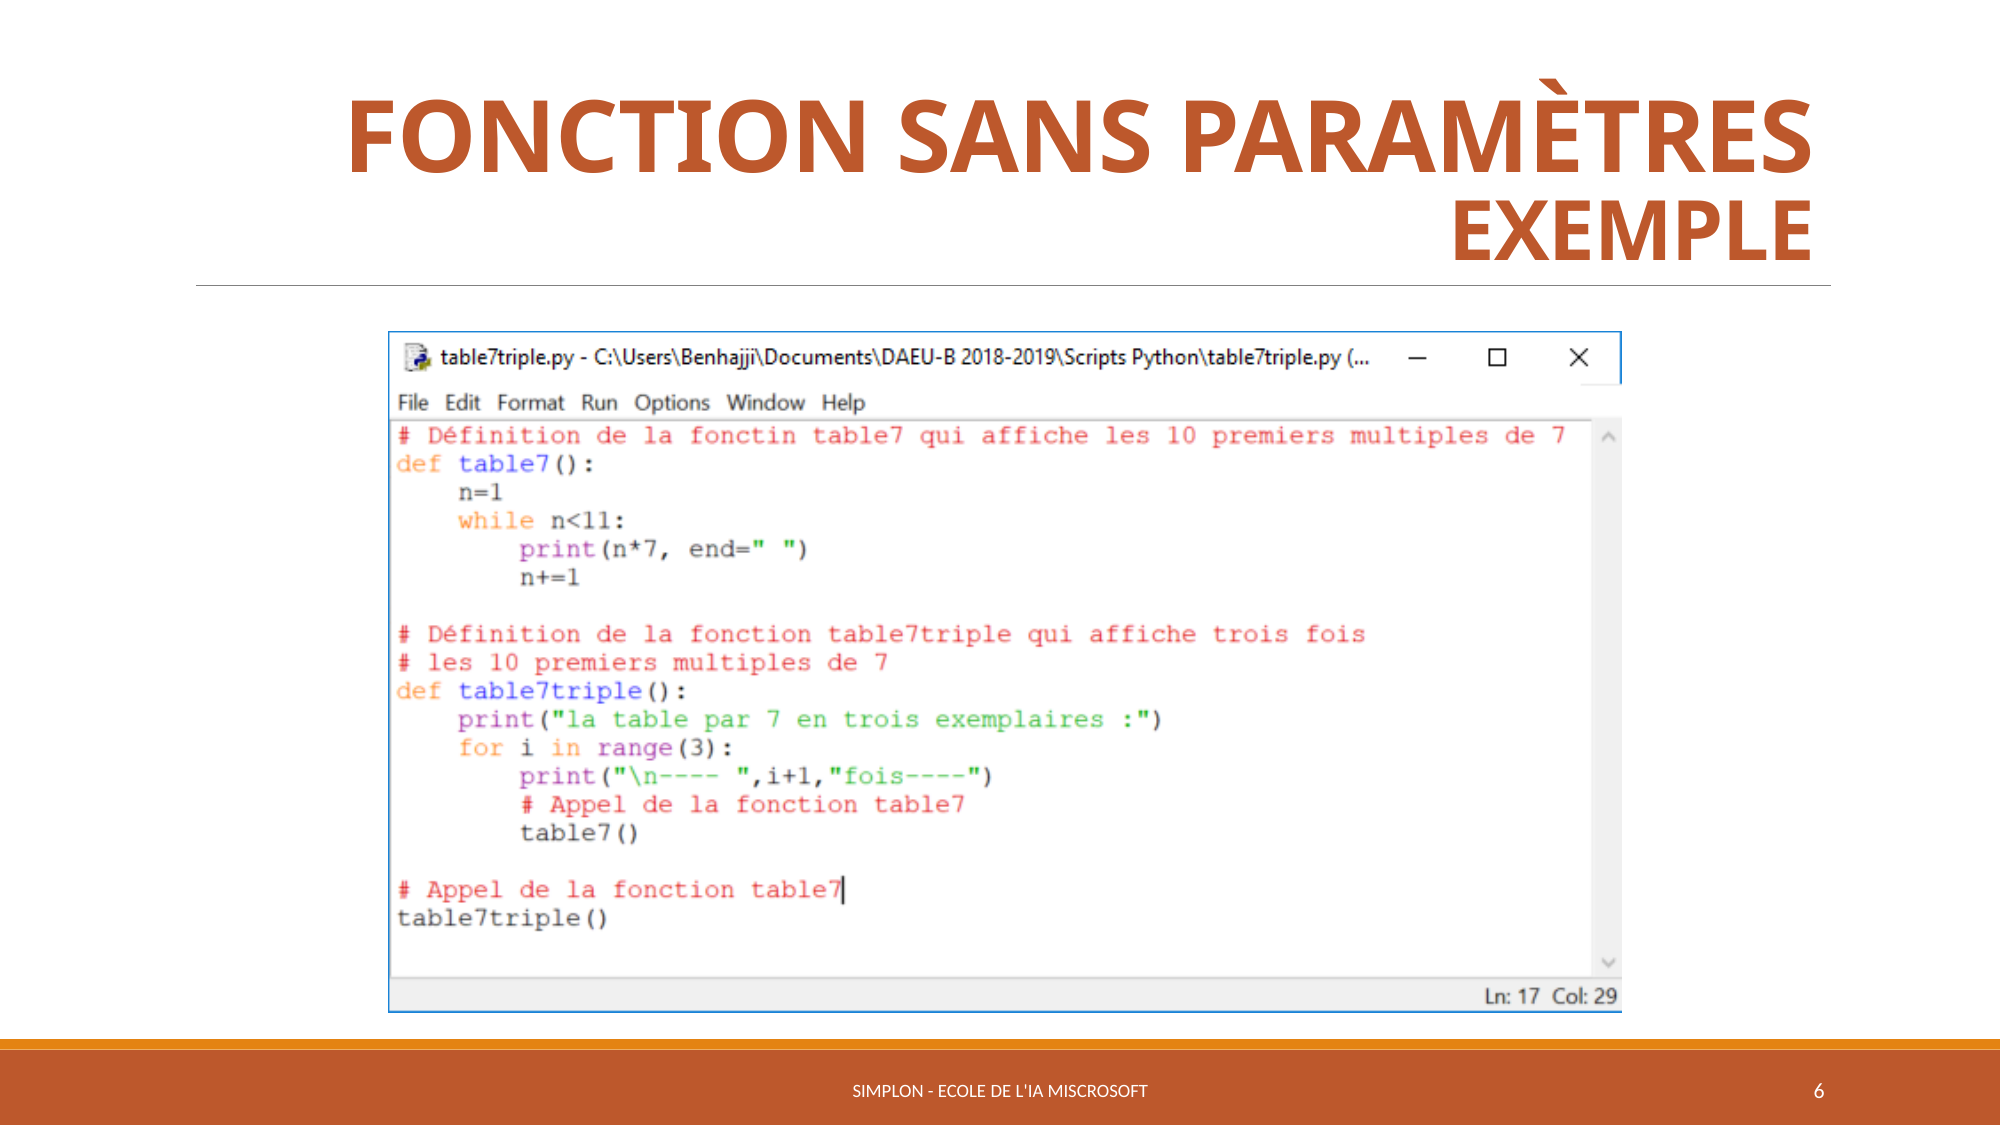

FONCTION SANS PARAMÈTRES
EXEMPLE
Simplon - Ecole de l'IA Miscrosoft